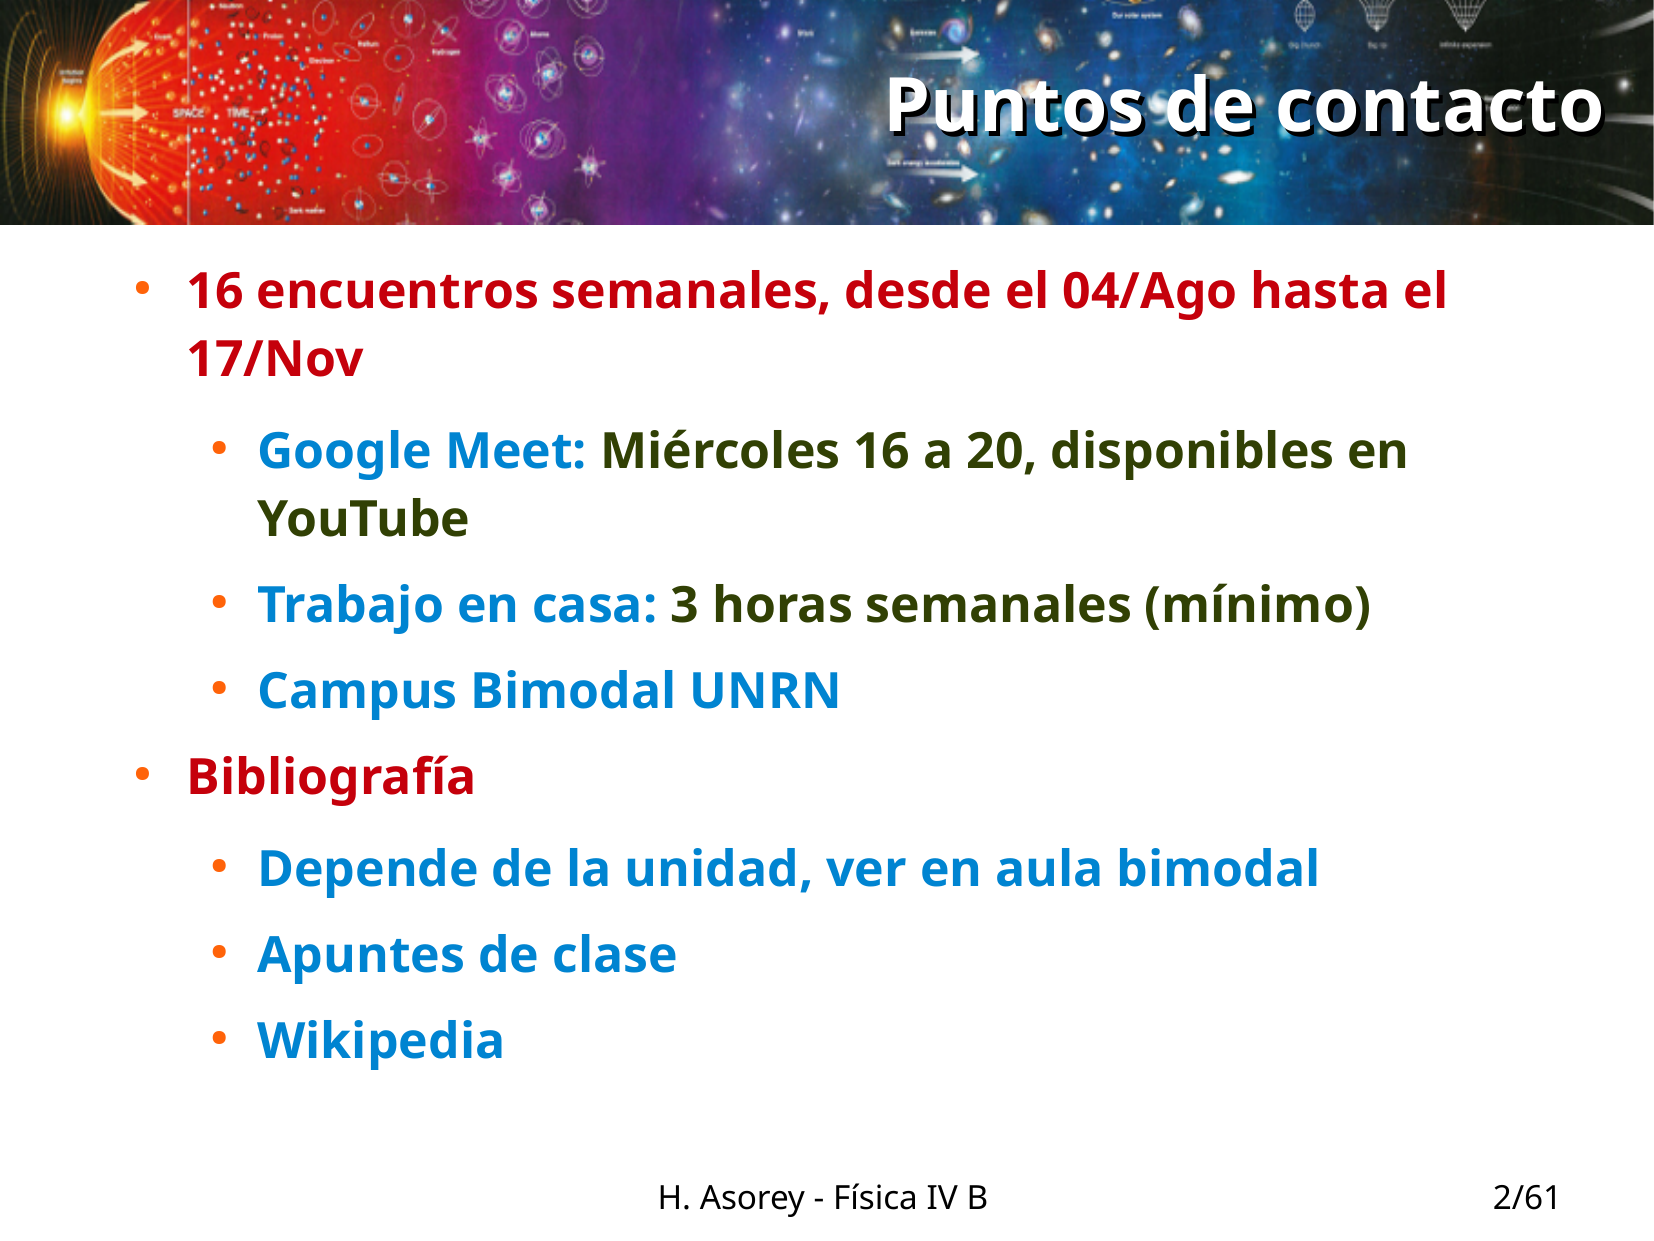

# Puntos de contacto
16 encuentros semanales, desde el 04/Ago hasta el 17/Nov
Google Meet: Miércoles 16 a 20, disponibles en YouTube
Trabajo en casa: 3 horas semanales (mínimo)
Campus Bimodal UNRN
Bibliografía
Depende de la unidad, ver en aula bimodal
Apuntes de clase
Wikipedia
H. Asorey - Física IV B
2